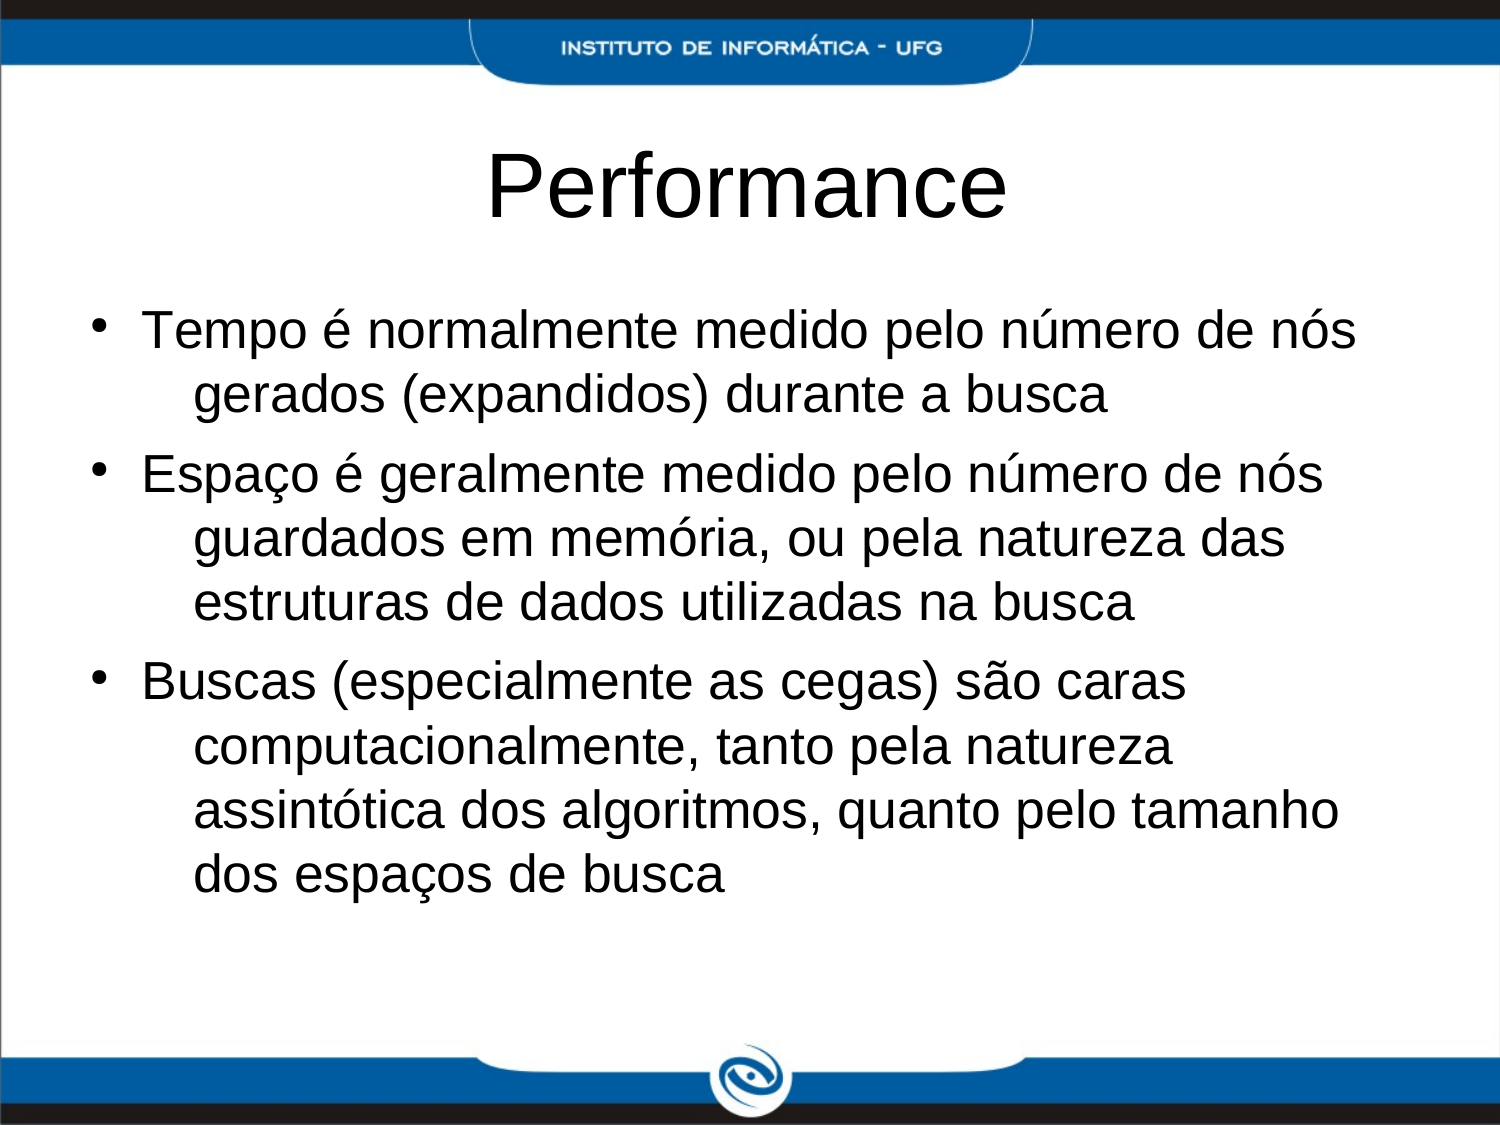

# Performance
Tempo é normalmente medido pelo número de nós gerados (expandidos) durante a busca
Espaço é geralmente medido pelo número de nós guardados em memória, ou pela natureza das estruturas de dados utilizadas na busca
Buscas (especialmente as cegas) são caras computacionalmente, tanto pela natureza assintótica dos algoritmos, quanto pelo tamanho dos espaços de busca